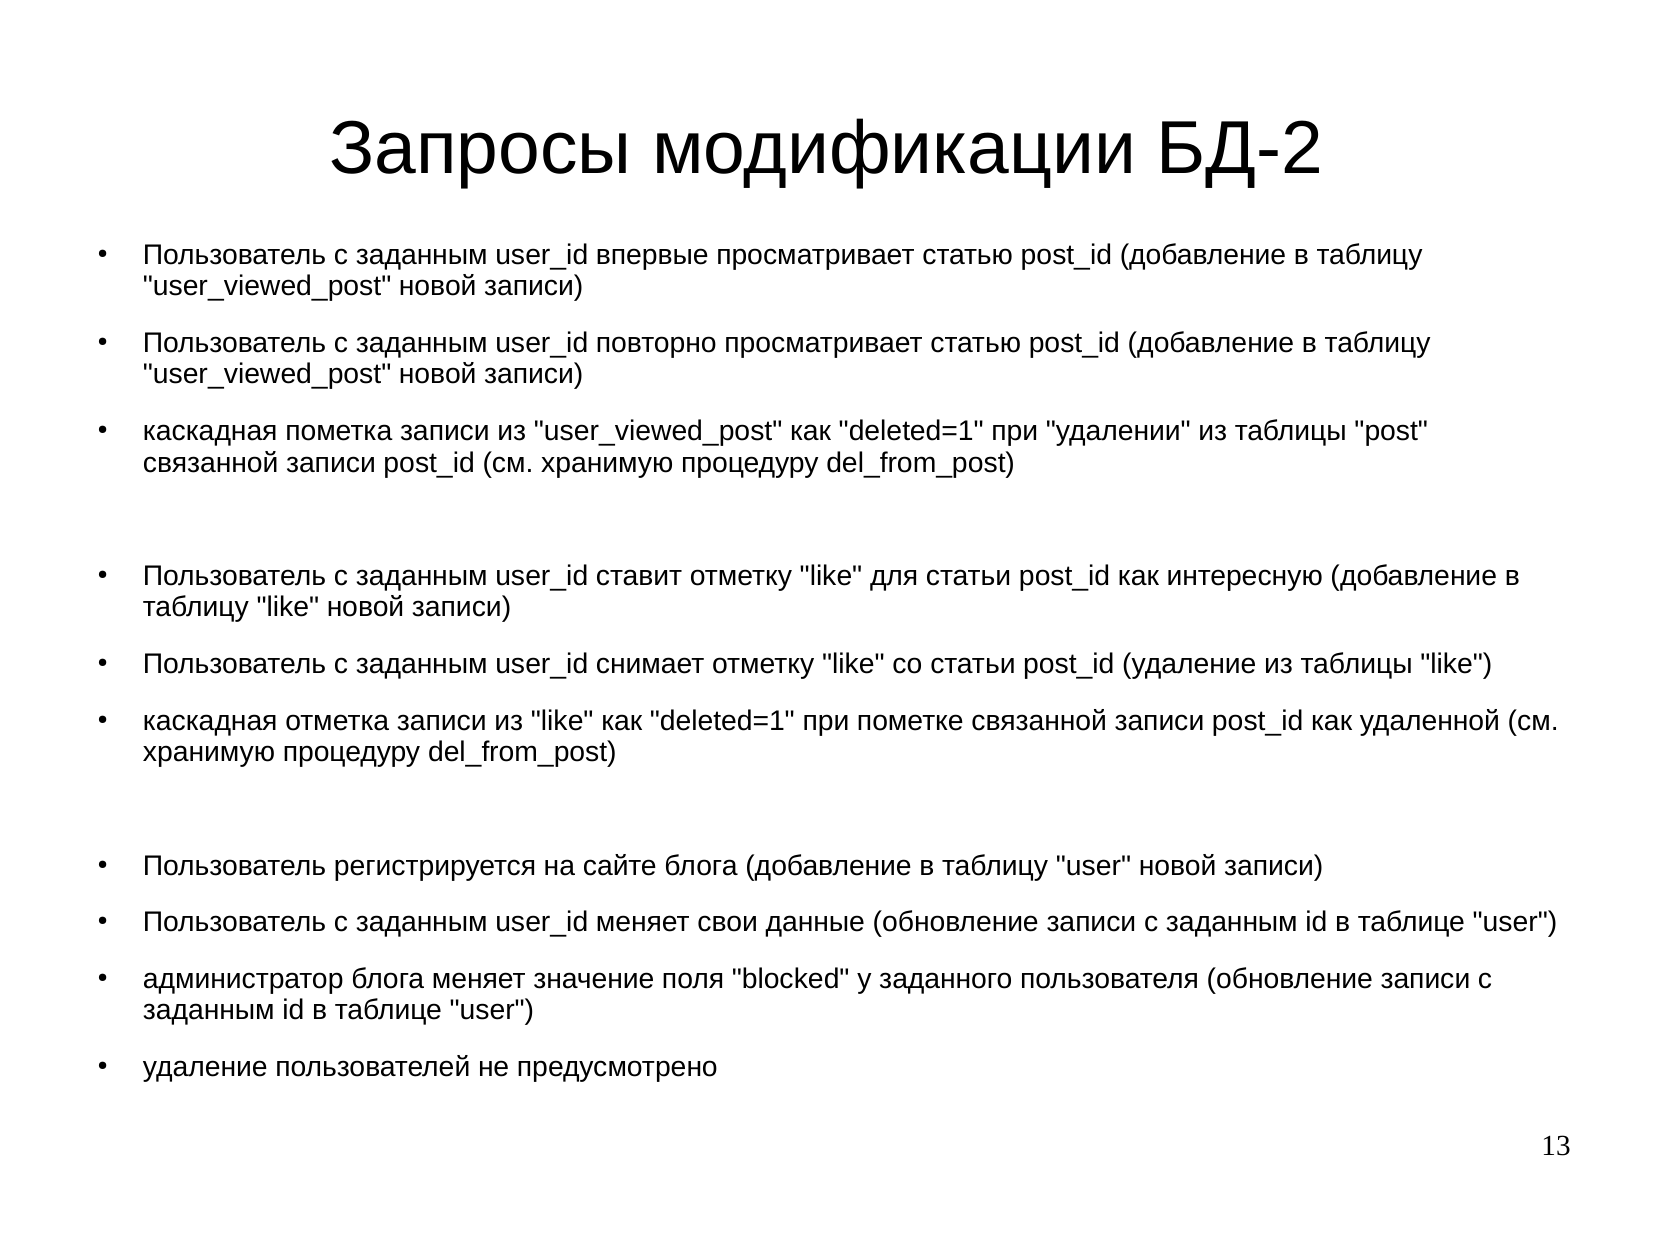

# Запросы модификации БД-2
Пользователь с заданным user_id впервые просматривает статью post_id (добавление в таблицу "user_viewed_post" новой записи)
Пользователь с заданным user_id повторно просматривает статью post_id (добавление в таблицу "user_viewed_post" новой записи)
каскадная пометка записи из "user_viewed_post" как "deleted=1" при "удалении" из таблицы "post" связанной записи post_id (см. хранимую процедуру del_from_post)
Пользователь с заданным user_id ставит отметку "like" для статьи post_id как интересную (добавление в таблицу "like" новой записи)
Пользователь с заданным user_id снимает отметку "like" со статьи post_id (удаление из таблицы "like")
каскадная отметка записи из "like" как "deleted=1" при пометке связанной записи post_id как удаленной (см. хранимую процедуру del_from_post)
Пользователь регистрируется на сайте блога (добавление в таблицу "user" новой записи)
Пользователь с заданным user_id меняет свои данные (обновление записи с заданным id в таблице "user")
администратор блога меняет значение поля "blocked" у заданного пользователя (обновление записи с заданным id в таблице "user")
удаление пользователей не предусмотрено
13